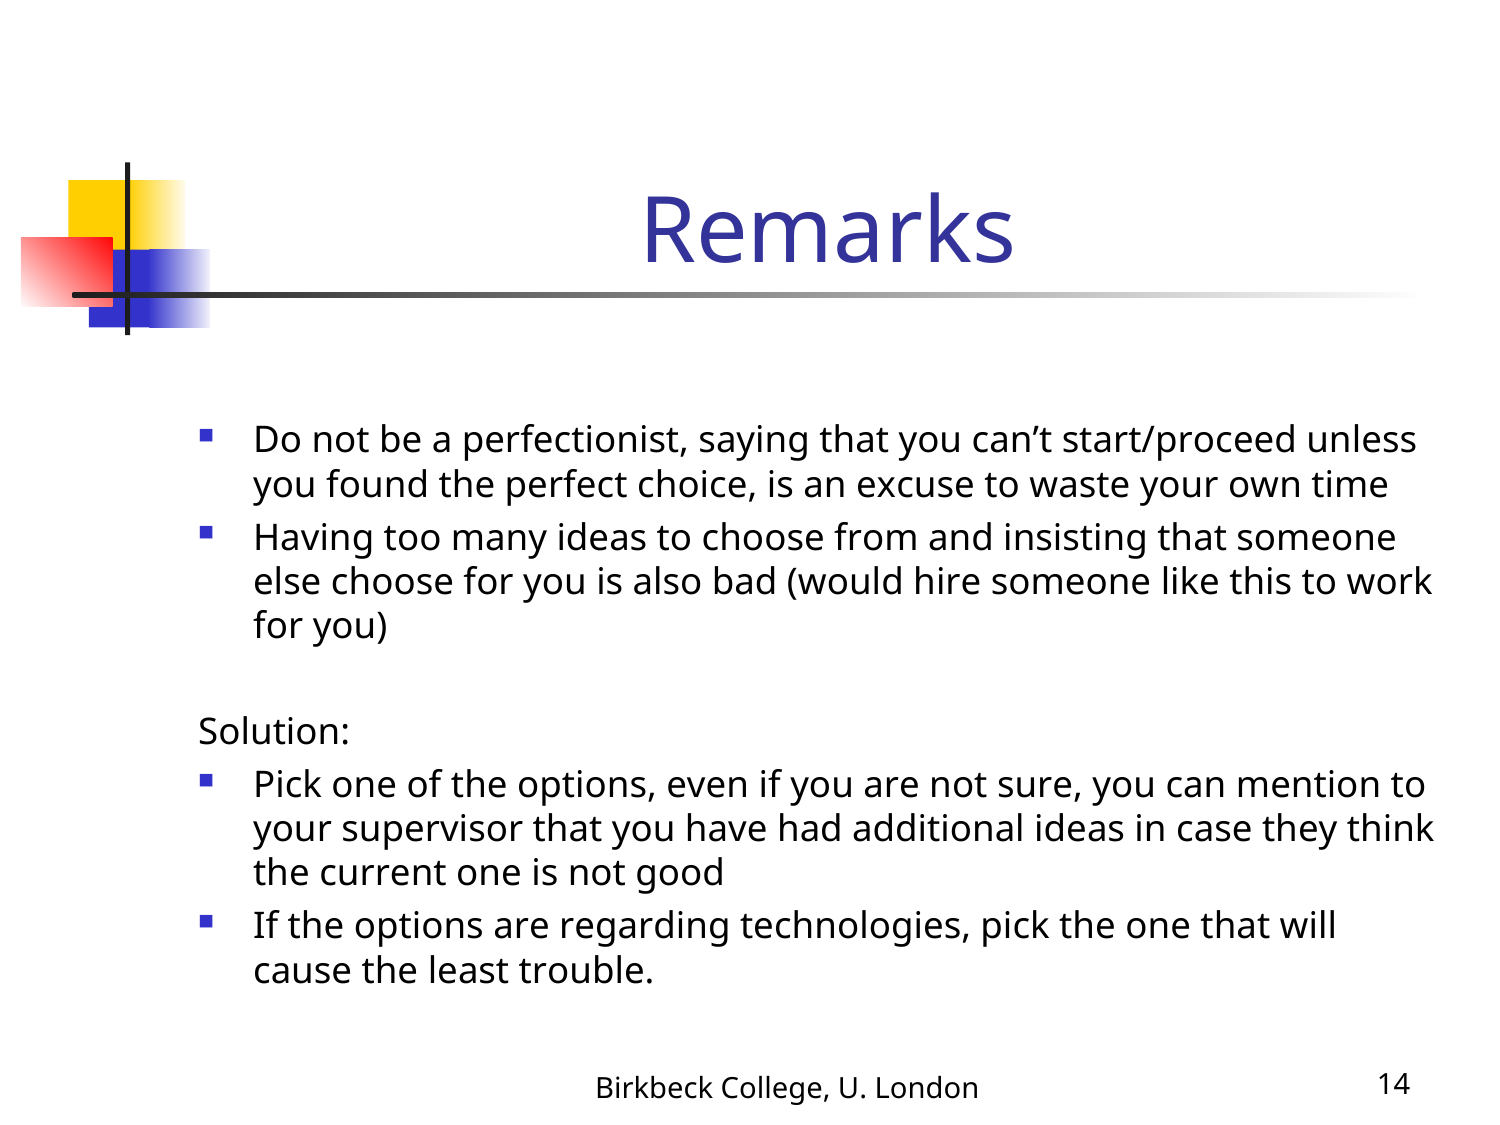

# Remarks
Do not be a perfectionist, saying that you can’t start/proceed unless you found the perfect choice, is an excuse to waste your own time
Having too many ideas to choose from and insisting that someone else choose for you is also bad (would hire someone like this to work for you)
Solution:
Pick one of the options, even if you are not sure, you can mention to your supervisor that you have had additional ideas in case they think the current one is not good
If the options are regarding technologies, pick the one that will cause the least trouble.
Birkbeck College, U. London